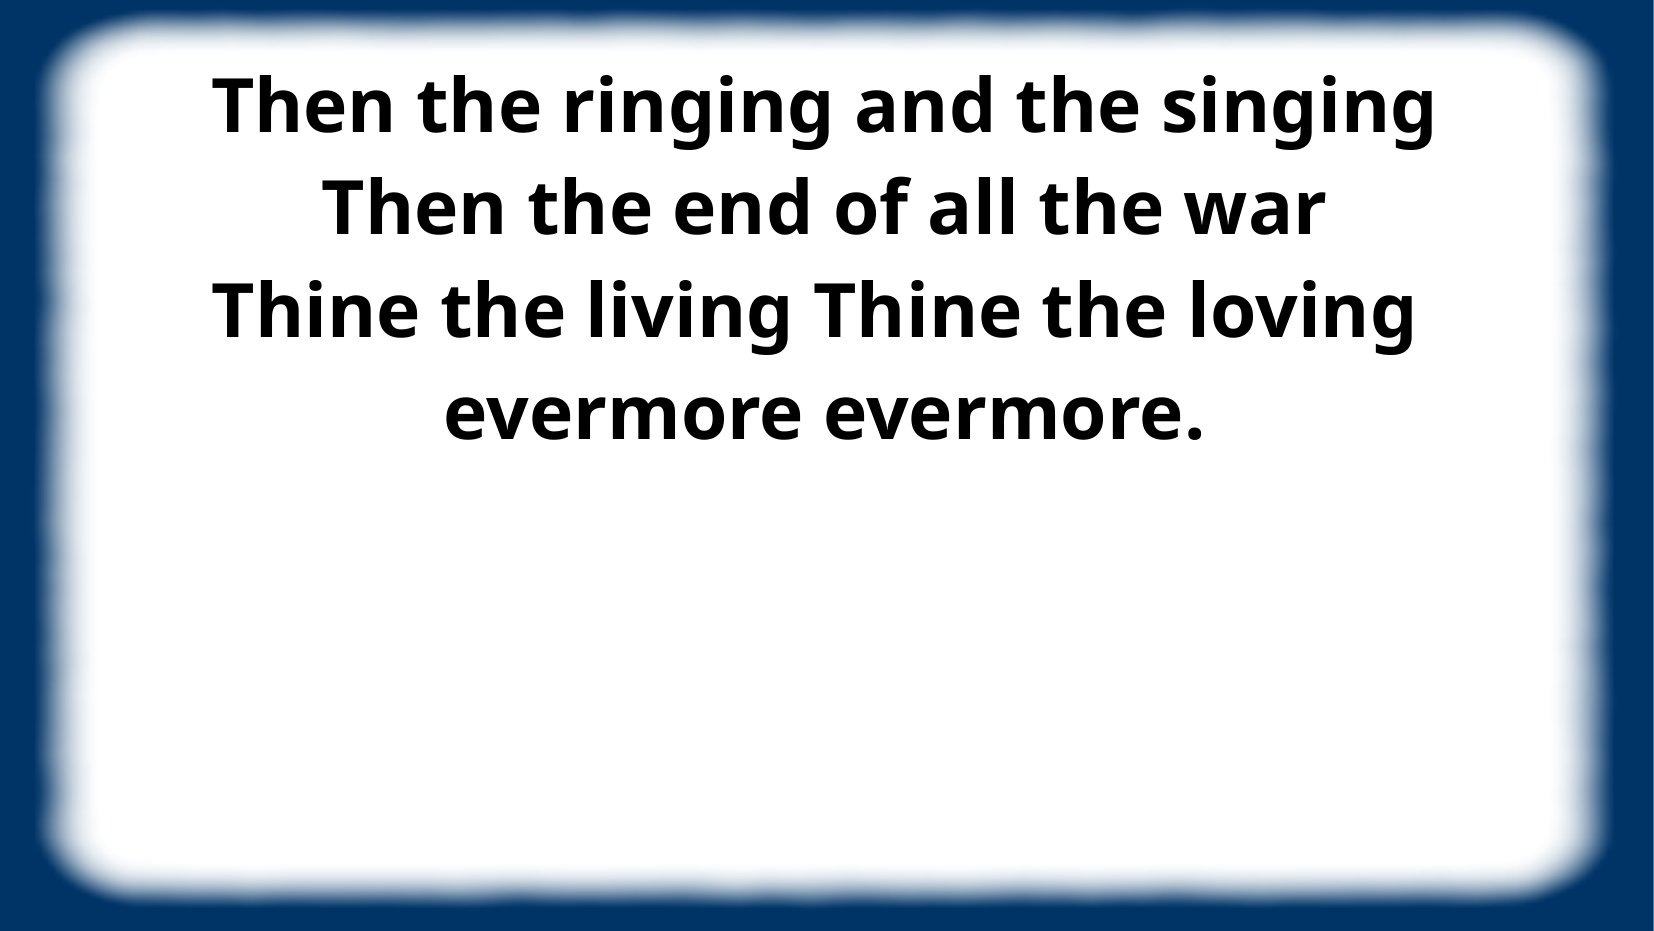

Then the ringing and the singing
Then the end of all the war
Thine the living Thine the loving
evermore evermore.